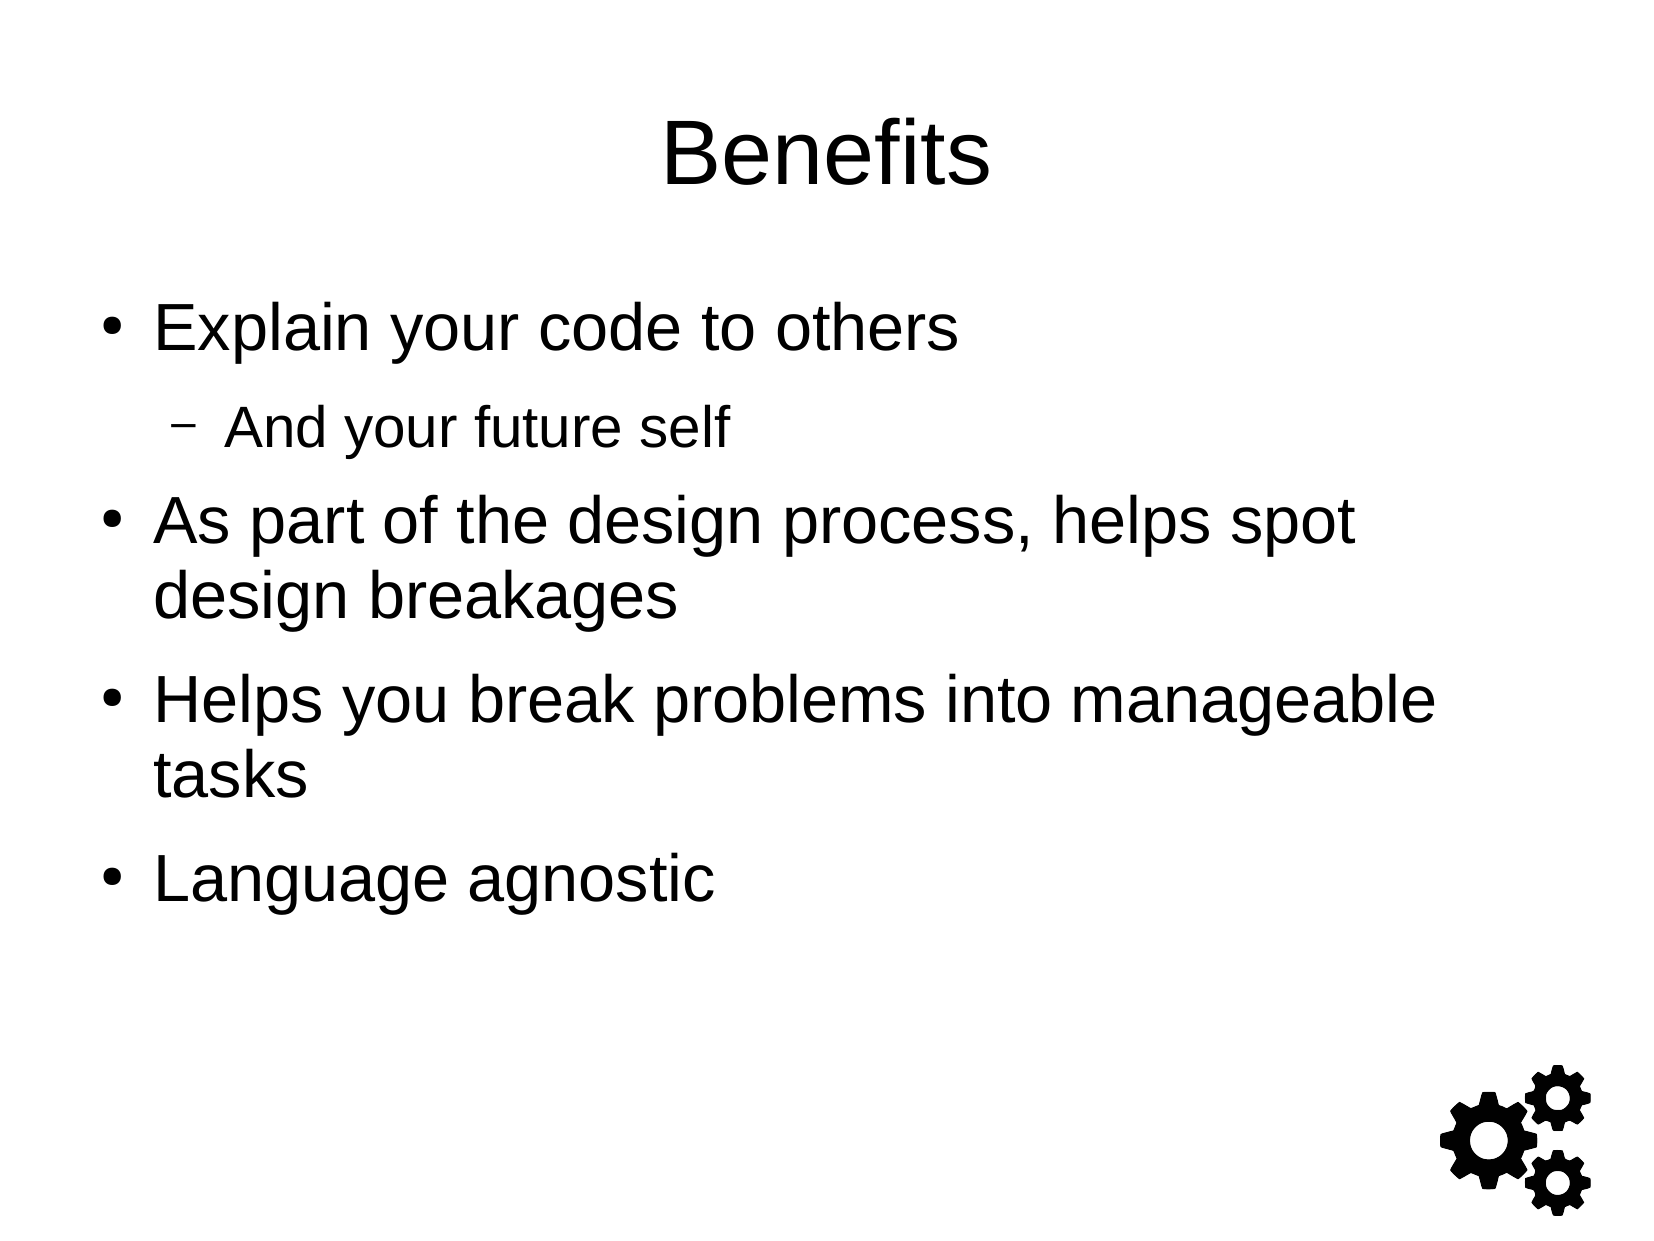

# Benefits
Explain your code to others
And your future self
As part of the design process, helps spot design breakages
Helps you break problems into manageable tasks
Language agnostic